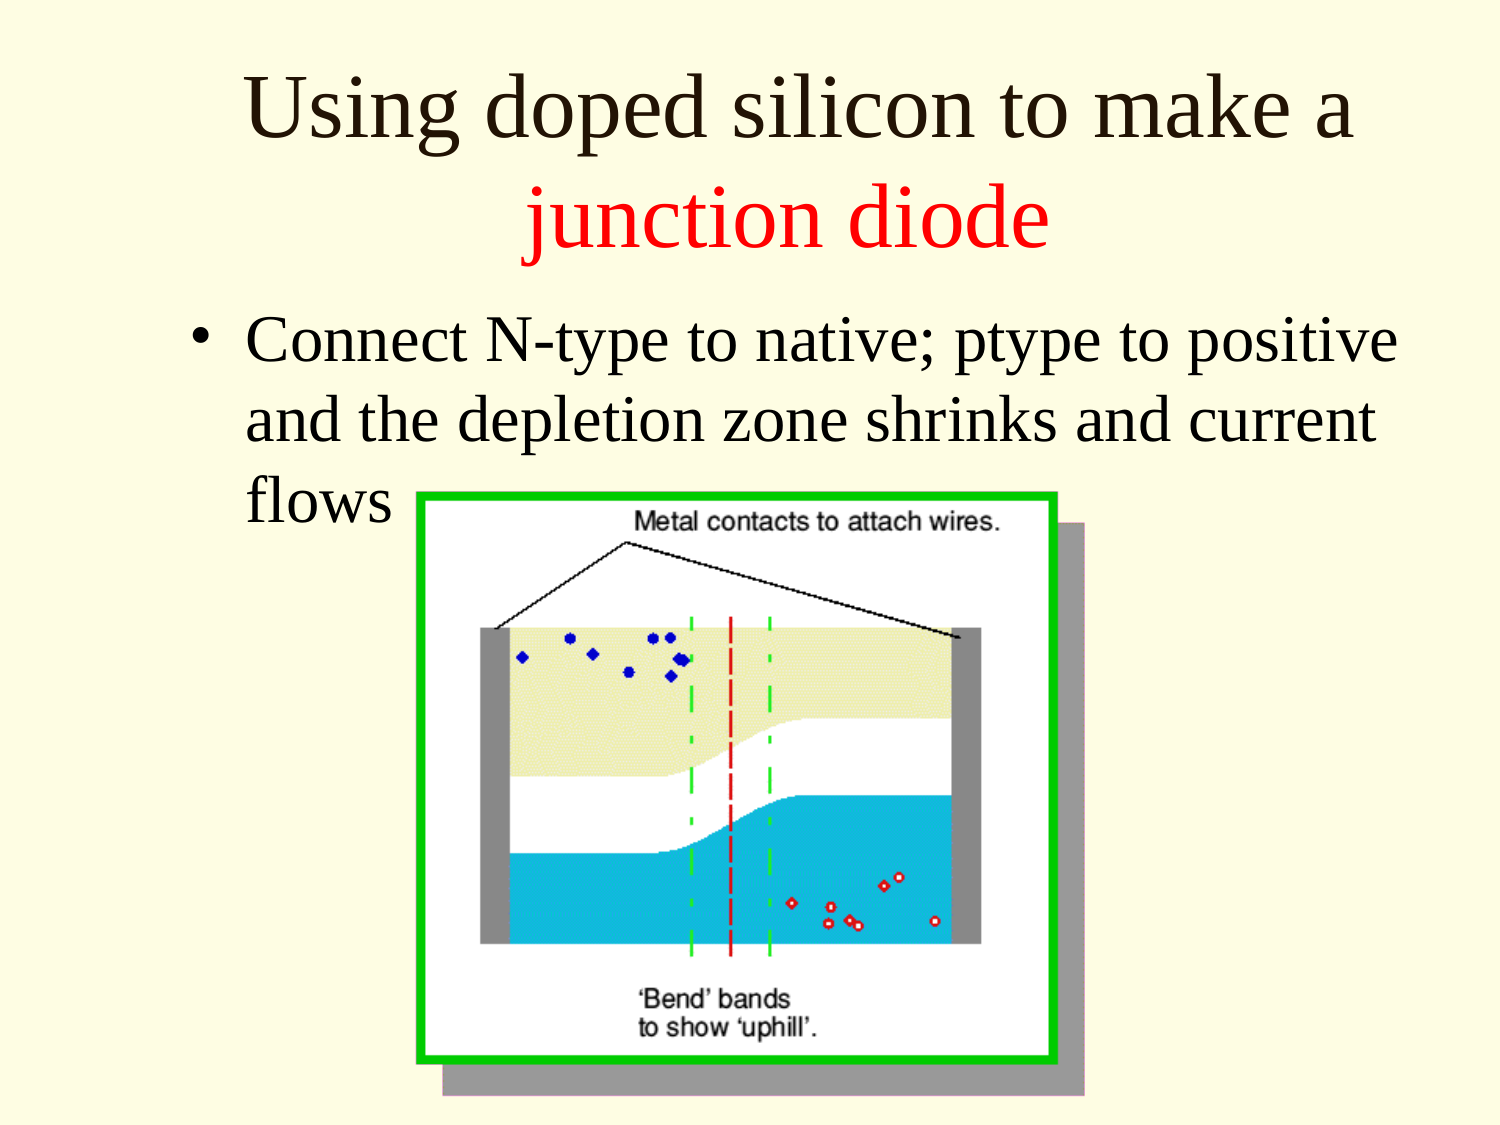

# Using doped silicon to make a junction diode
Connect N-type to native; ptype to positive and the depletion zone shrinks and current flows